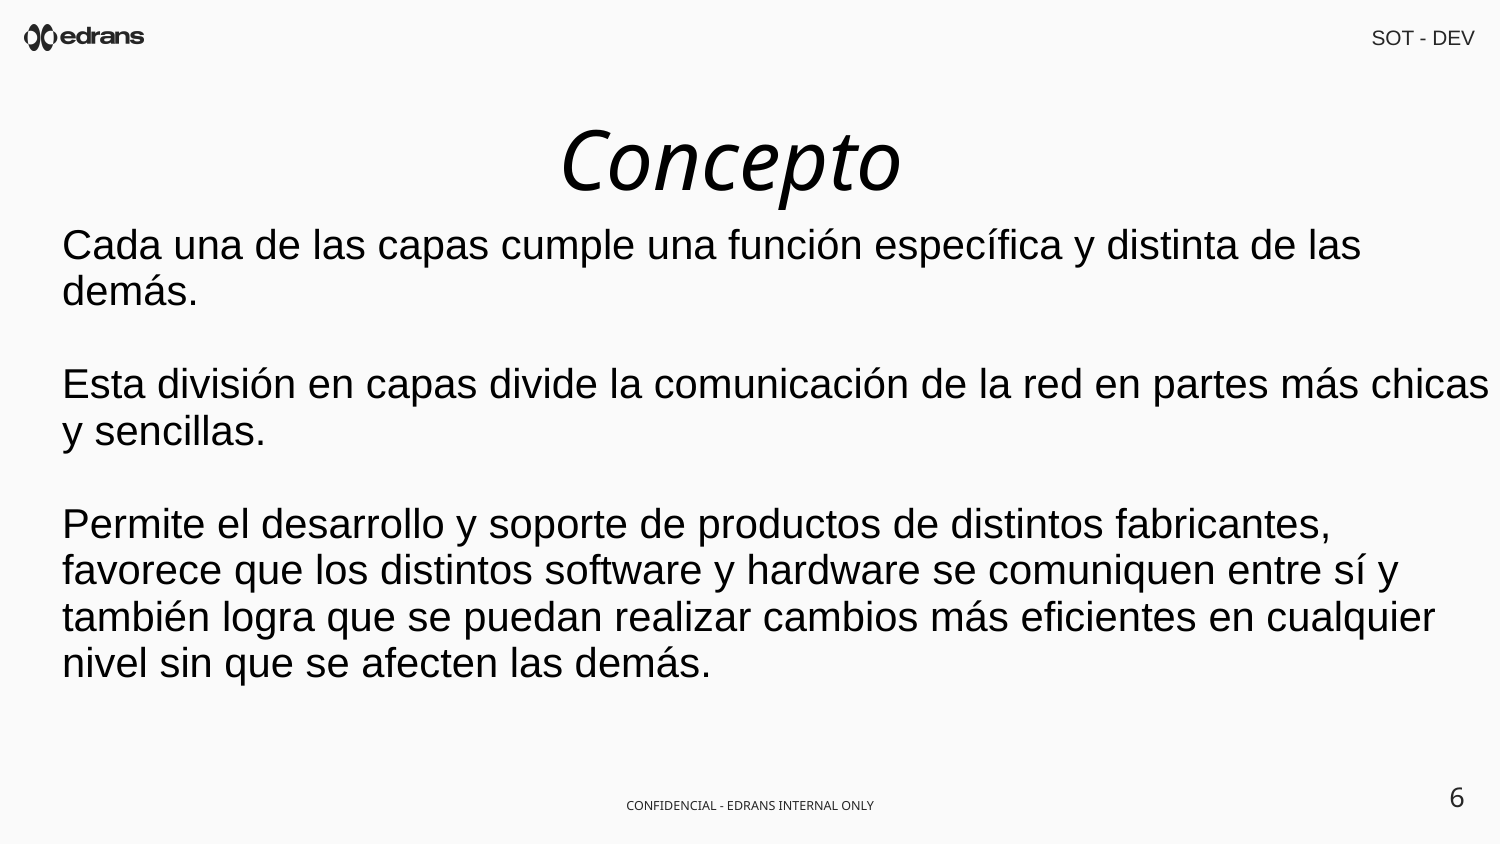

SOT - DEV
Concepto
Cada una de las capas cumple una función específica y distinta de las demás.
Esta división en capas divide la comunicación de la red en partes más chicas y sencillas.
Permite el desarrollo y soporte de productos de distintos fabricantes, favorece que los distintos software y hardware se comuniquen entre sí y también logra que se puedan realizar cambios más eficientes en cualquier nivel sin que se afecten las demás.
CONFIDENCIAL - EDRANS INTERNAL ONLY